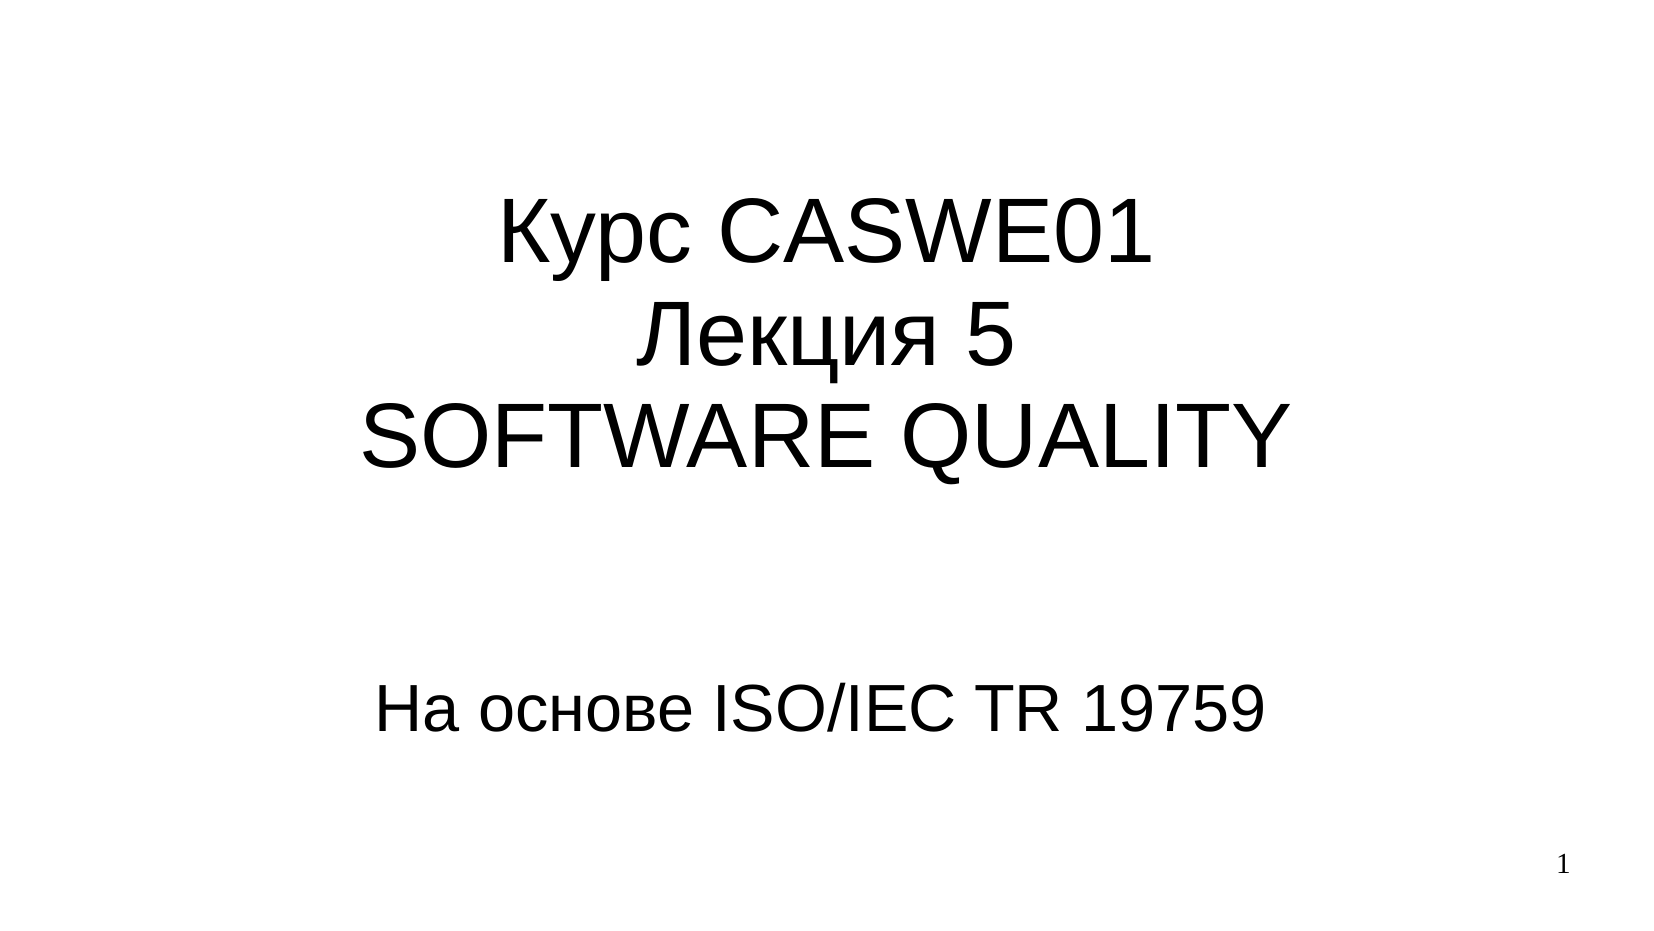

# Курс CASWE01 Лекция 5 SOFTWARE QUALITY
На основе ISO/IEC TR 19759
1